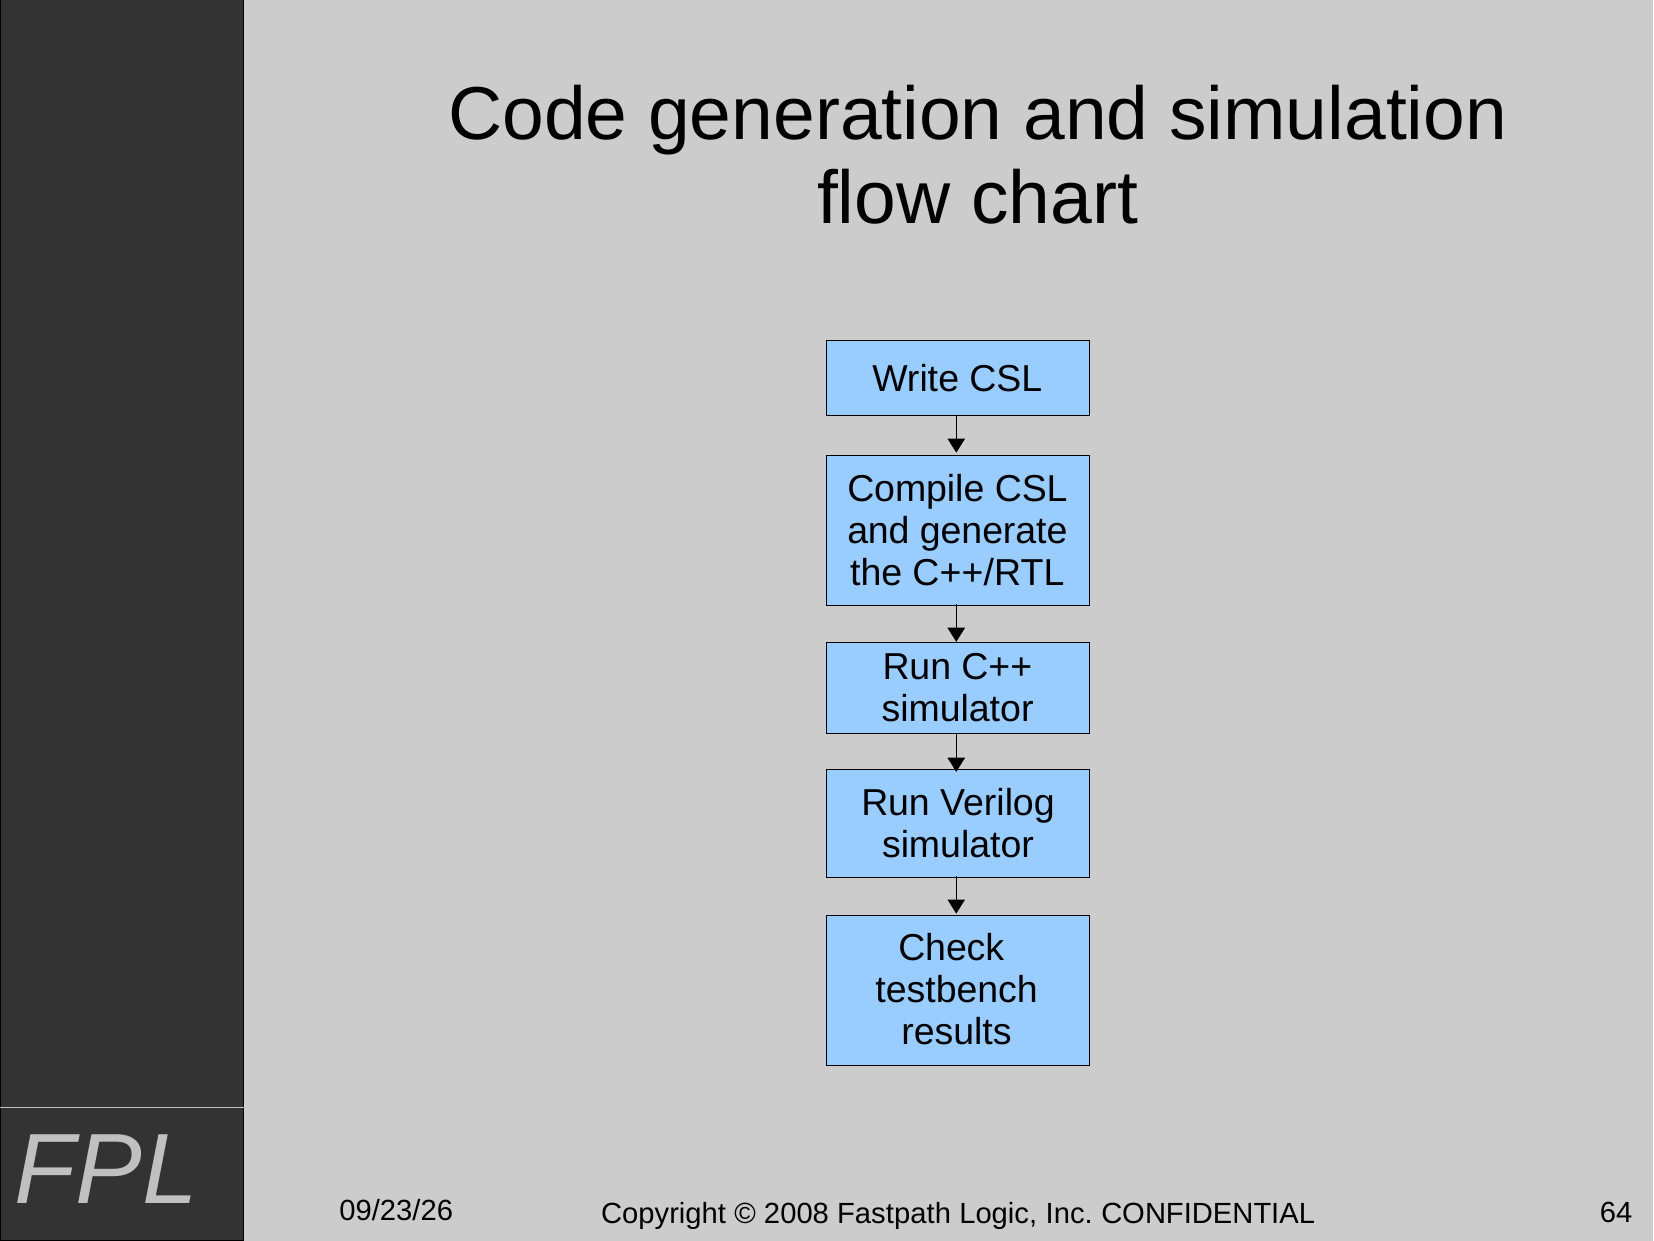

# Code generation and simulation flow chart
64
© 2008 FASTPATH LOGIC INC.